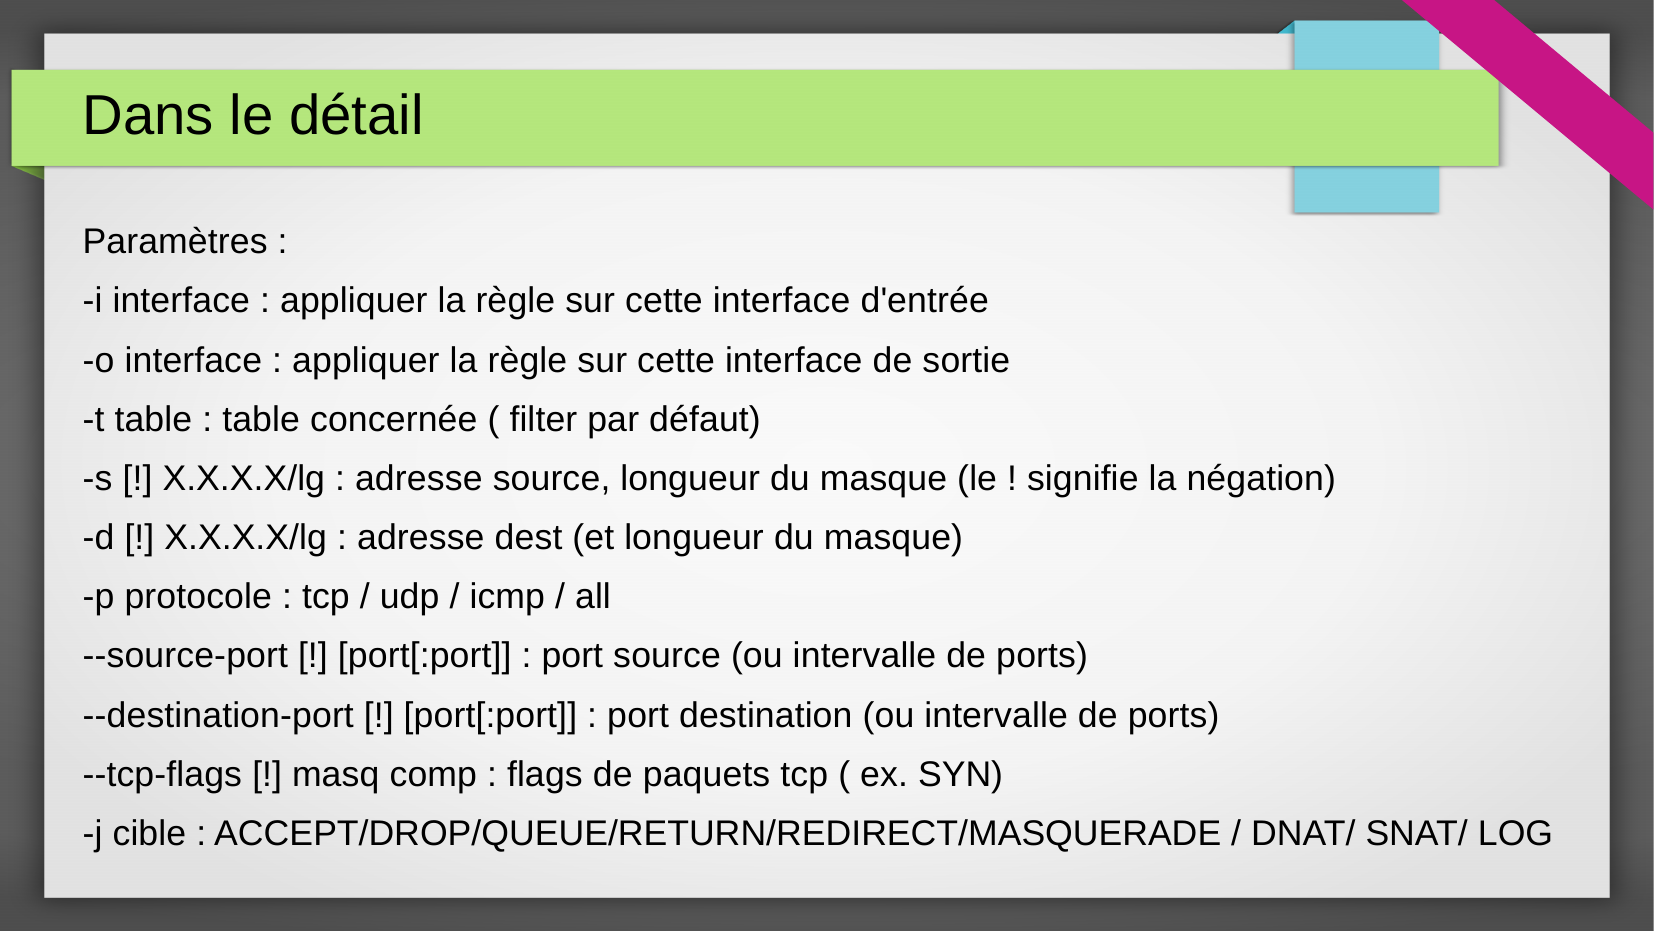

# Dans le détail
Paramètres :
-i interface : appliquer la règle sur cette interface d'entrée
-o interface : appliquer la règle sur cette interface de sortie
-t table : table concernée ( filter par défaut)
-s [!] X.X.X.X/lg : adresse source, longueur du masque (le ! signifie la négation)
-d [!] X.X.X.X/lg : adresse dest (et longueur du masque)
-p protocole : tcp / udp / icmp / all
--source-port [!] [port[:port]] : port source (ou intervalle de ports)
--destination-port [!] [port[:port]] : port destination (ou intervalle de ports)
--tcp-flags [!] masq comp : flags de paquets tcp ( ex. SYN)
-j cible : ACCEPT/DROP/QUEUE/RETURN/REDIRECT/MASQUERADE / DNAT/ SNAT/ LOG